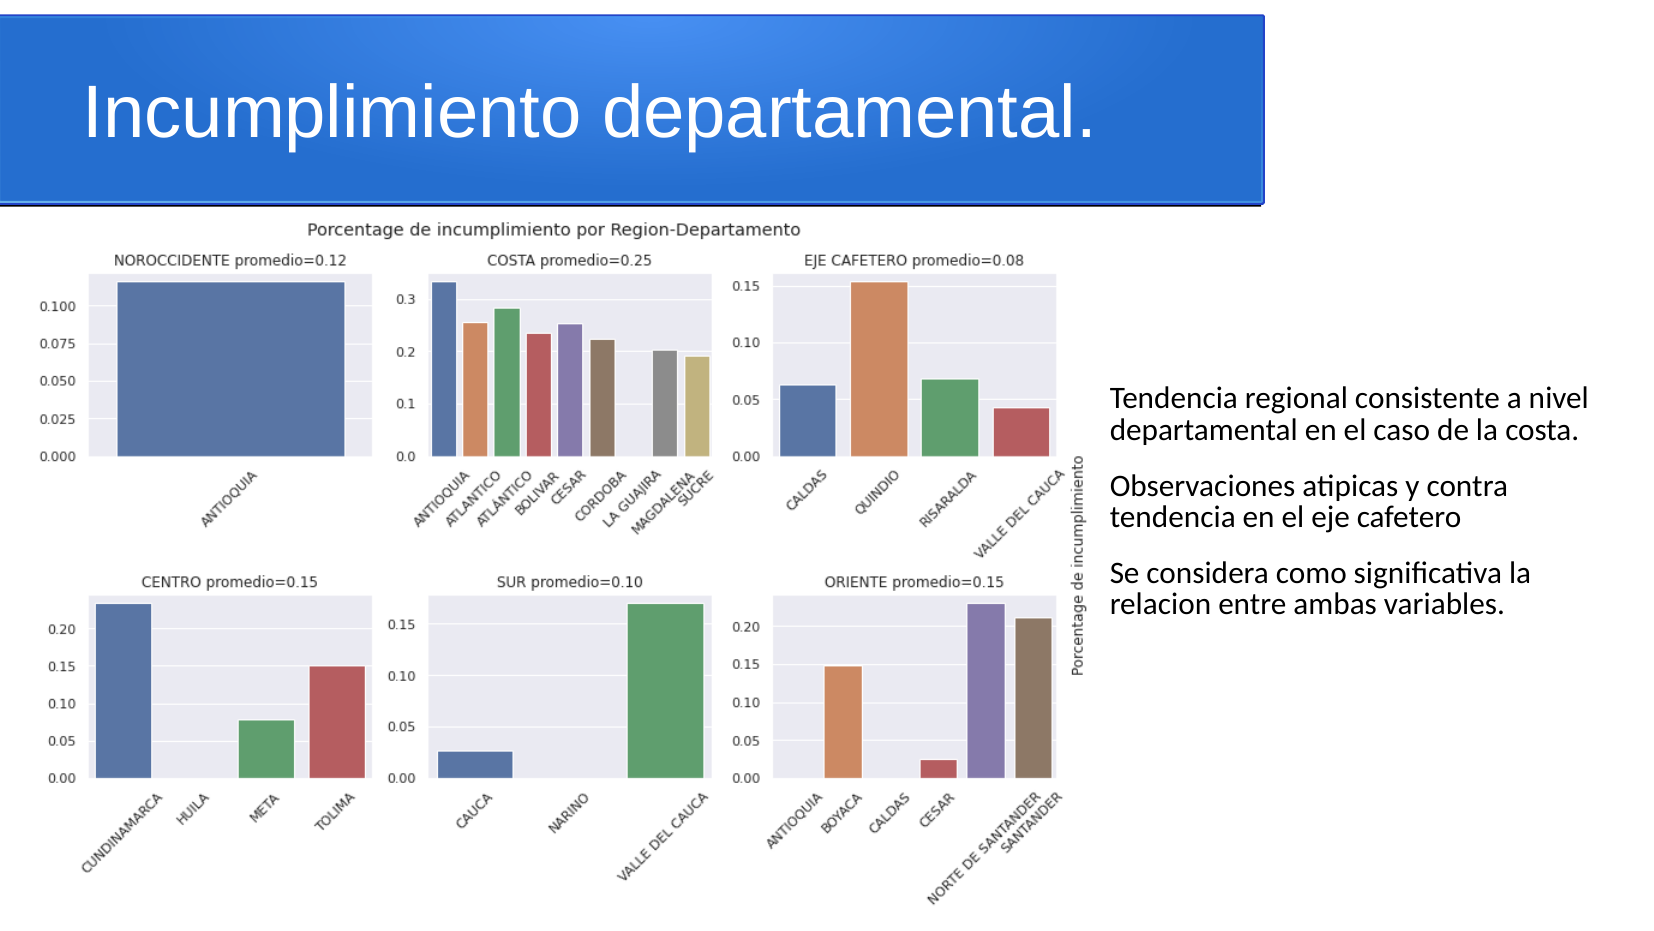

# Incumplimiento departamental.
Tendencia regional consistente a nivel departamental en el caso de la costa.
Observaciones atipicas y contra tendencia en el eje cafetero
Se considera como significativa la relacion entre ambas variables.